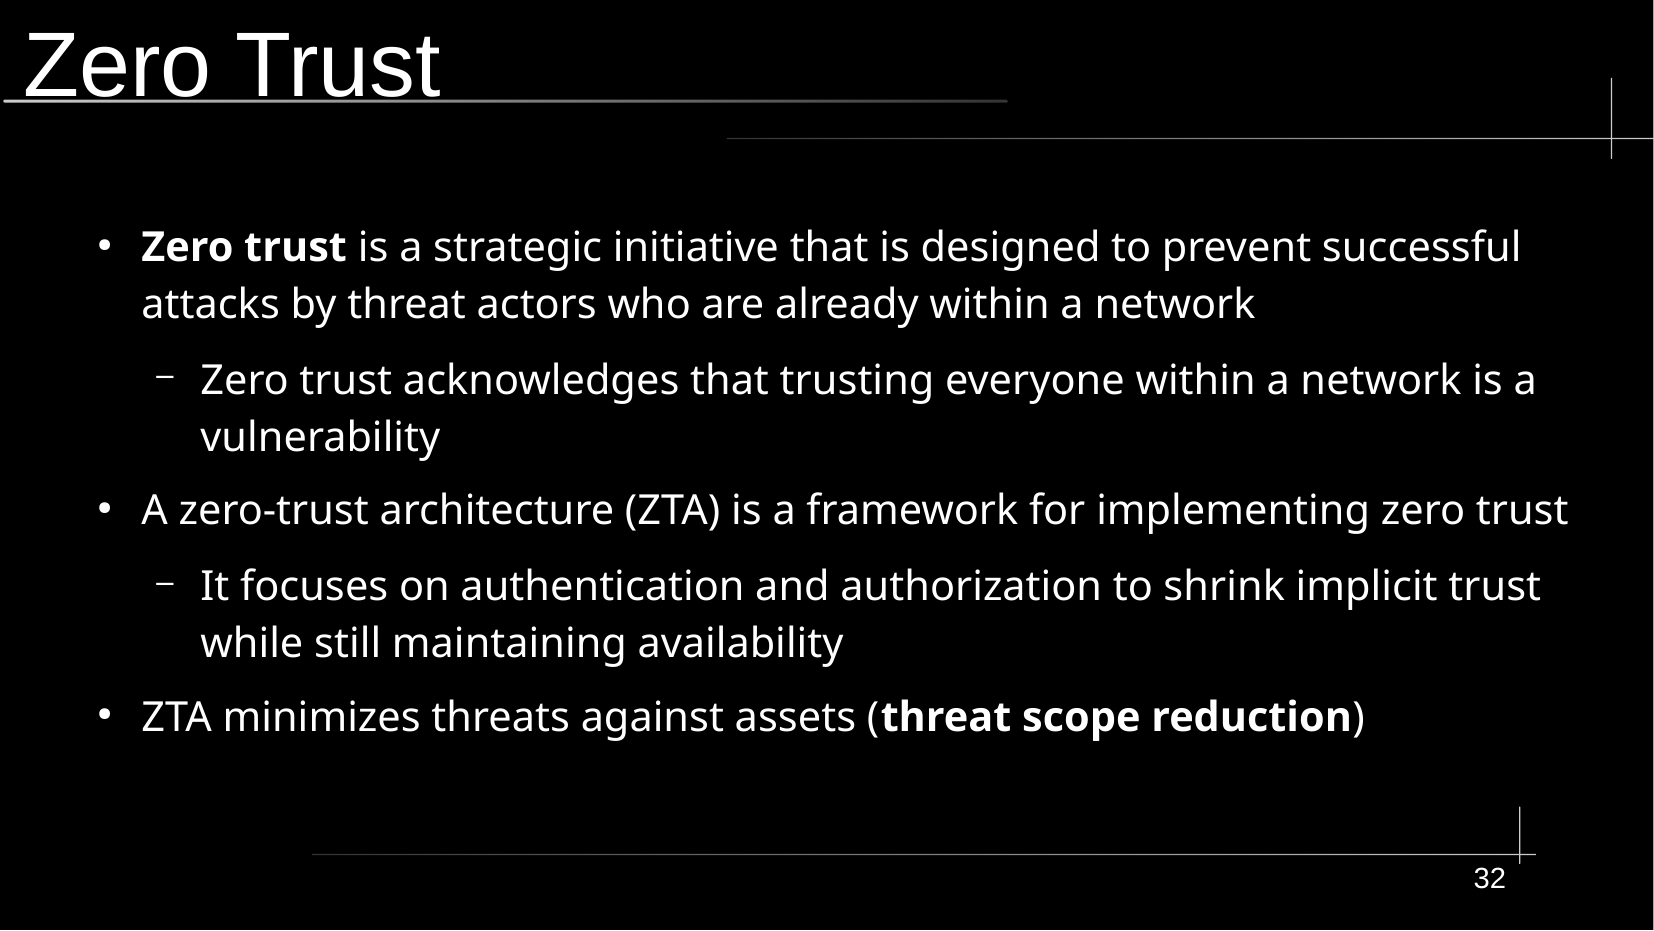

# Zero Trust
Zero trust is a strategic initiative that is designed to prevent successful attacks by threat actors who are already within a network
Zero trust acknowledges that trusting everyone within a network is a vulnerability
A zero-trust architecture (ZTA) is a framework for implementing zero trust
It focuses on authentication and authorization to shrink implicit trust while still maintaining availability
ZTA minimizes threats against assets (threat scope reduction)
32